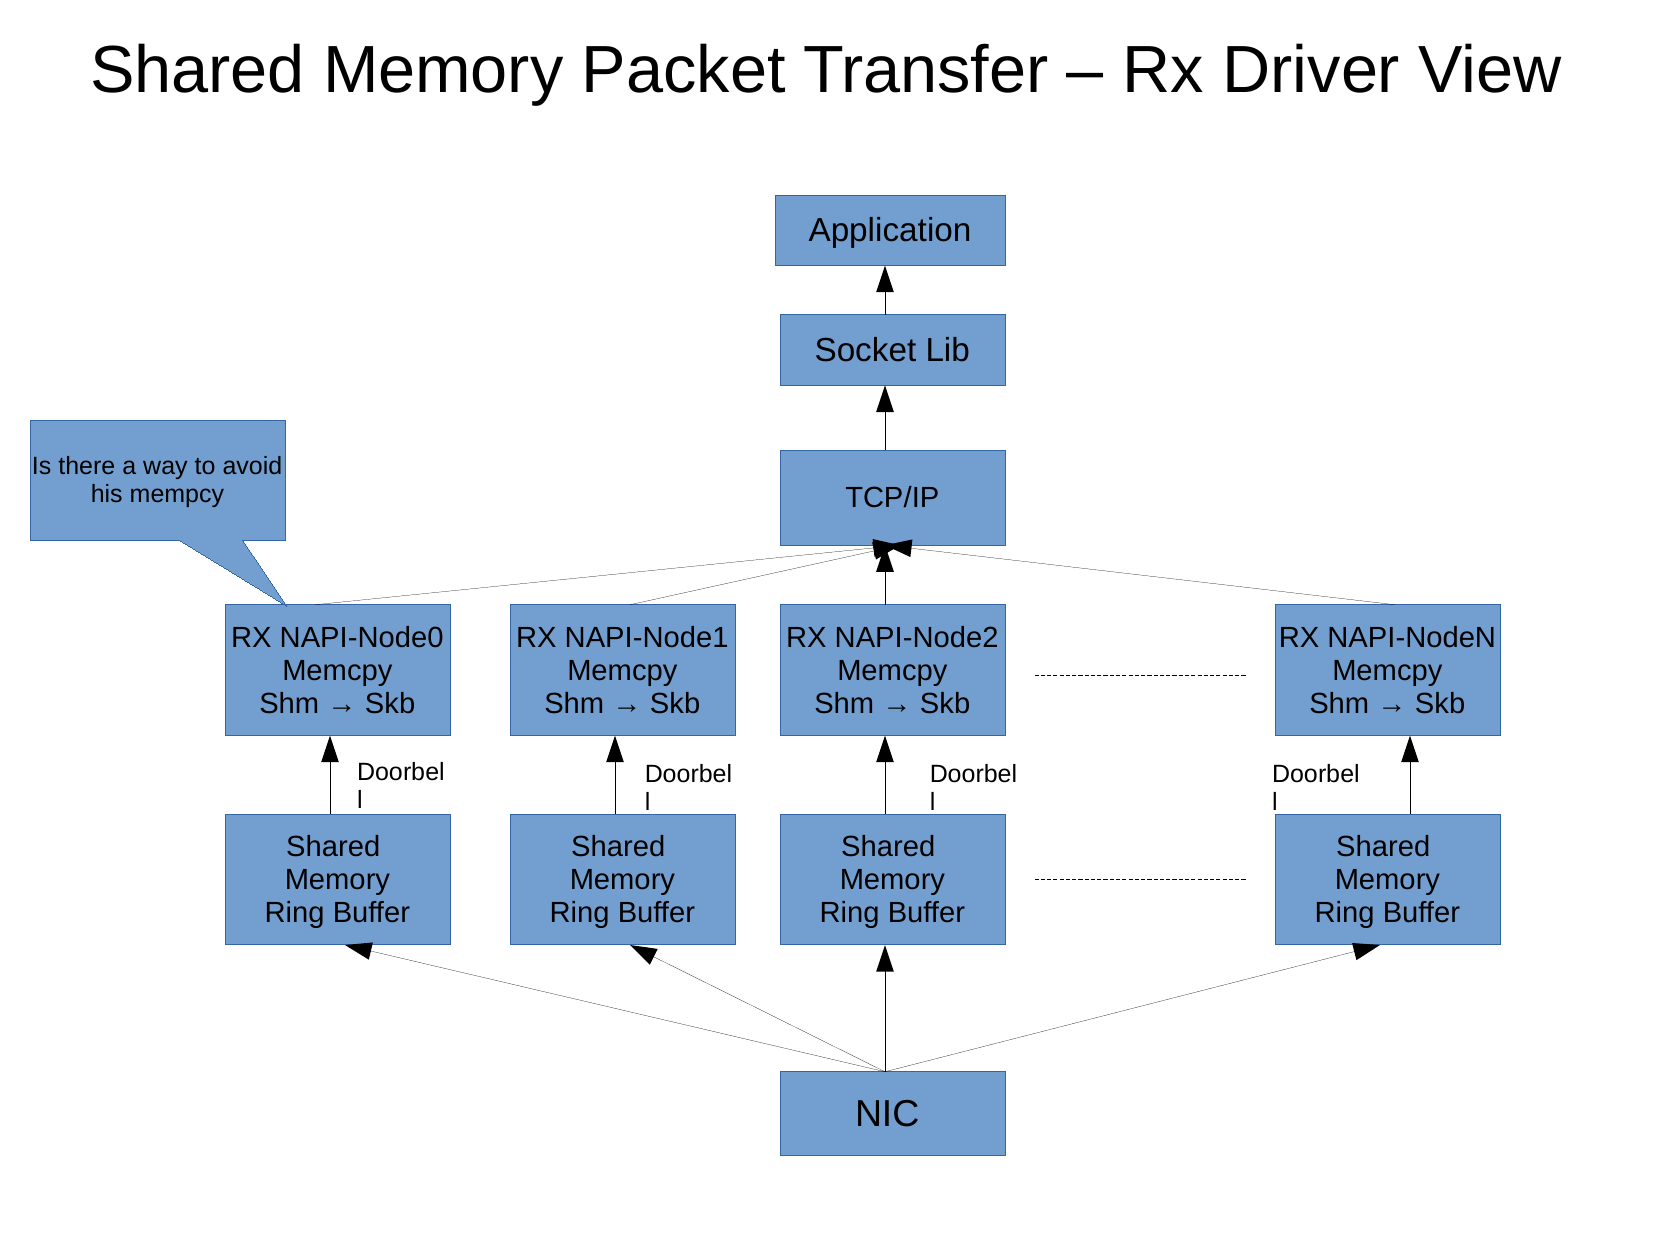

# Shared Memory Packet Transfer – Rx Driver View
Application
Socket Lib
Is there a way to avoid
his mempcy
TCP/IP
RX NAPI-Node0
Memcpy
Shm → Skb
RX NAPI-Node1
Memcpy
Shm → Skb
RX NAPI-Node2
Memcpy
Shm → Skb
RX NAPI-NodeN
Memcpy
Shm → Skb
Doorbell
Doorbell
Doorbell
Doorbell
Shared
Memory
Ring Buffer
Shared
Memory
Ring Buffer
Shared
Memory
Ring Buffer
Shared
Memory
Ring Buffer
NIC